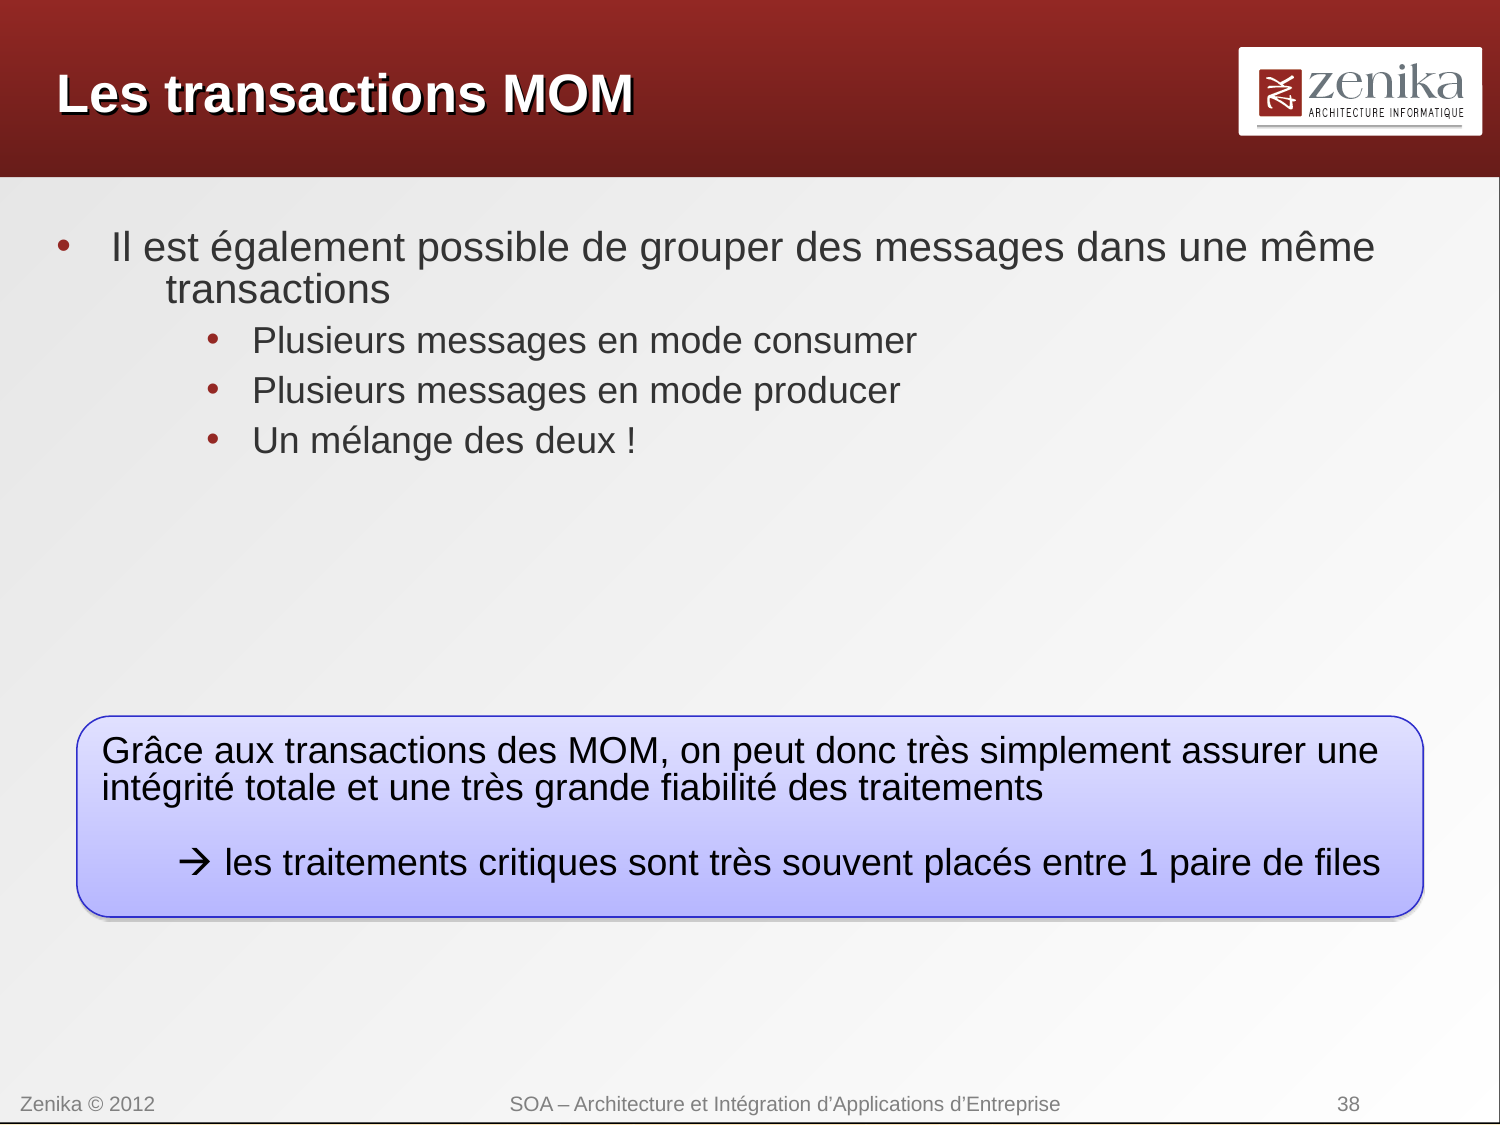

Les transactions MOM
Il est également possible de grouper des messages dans une même transactions
Plusieurs messages en mode consumer
Plusieurs messages en mode producer
Un mélange des deux !
Grâce aux transactions des MOM, on peut donc très simplement assurer une intégrité totale et une très grande fiabilité des traitements
	 les traitements critiques sont très souvent placés entre 1 paire de files